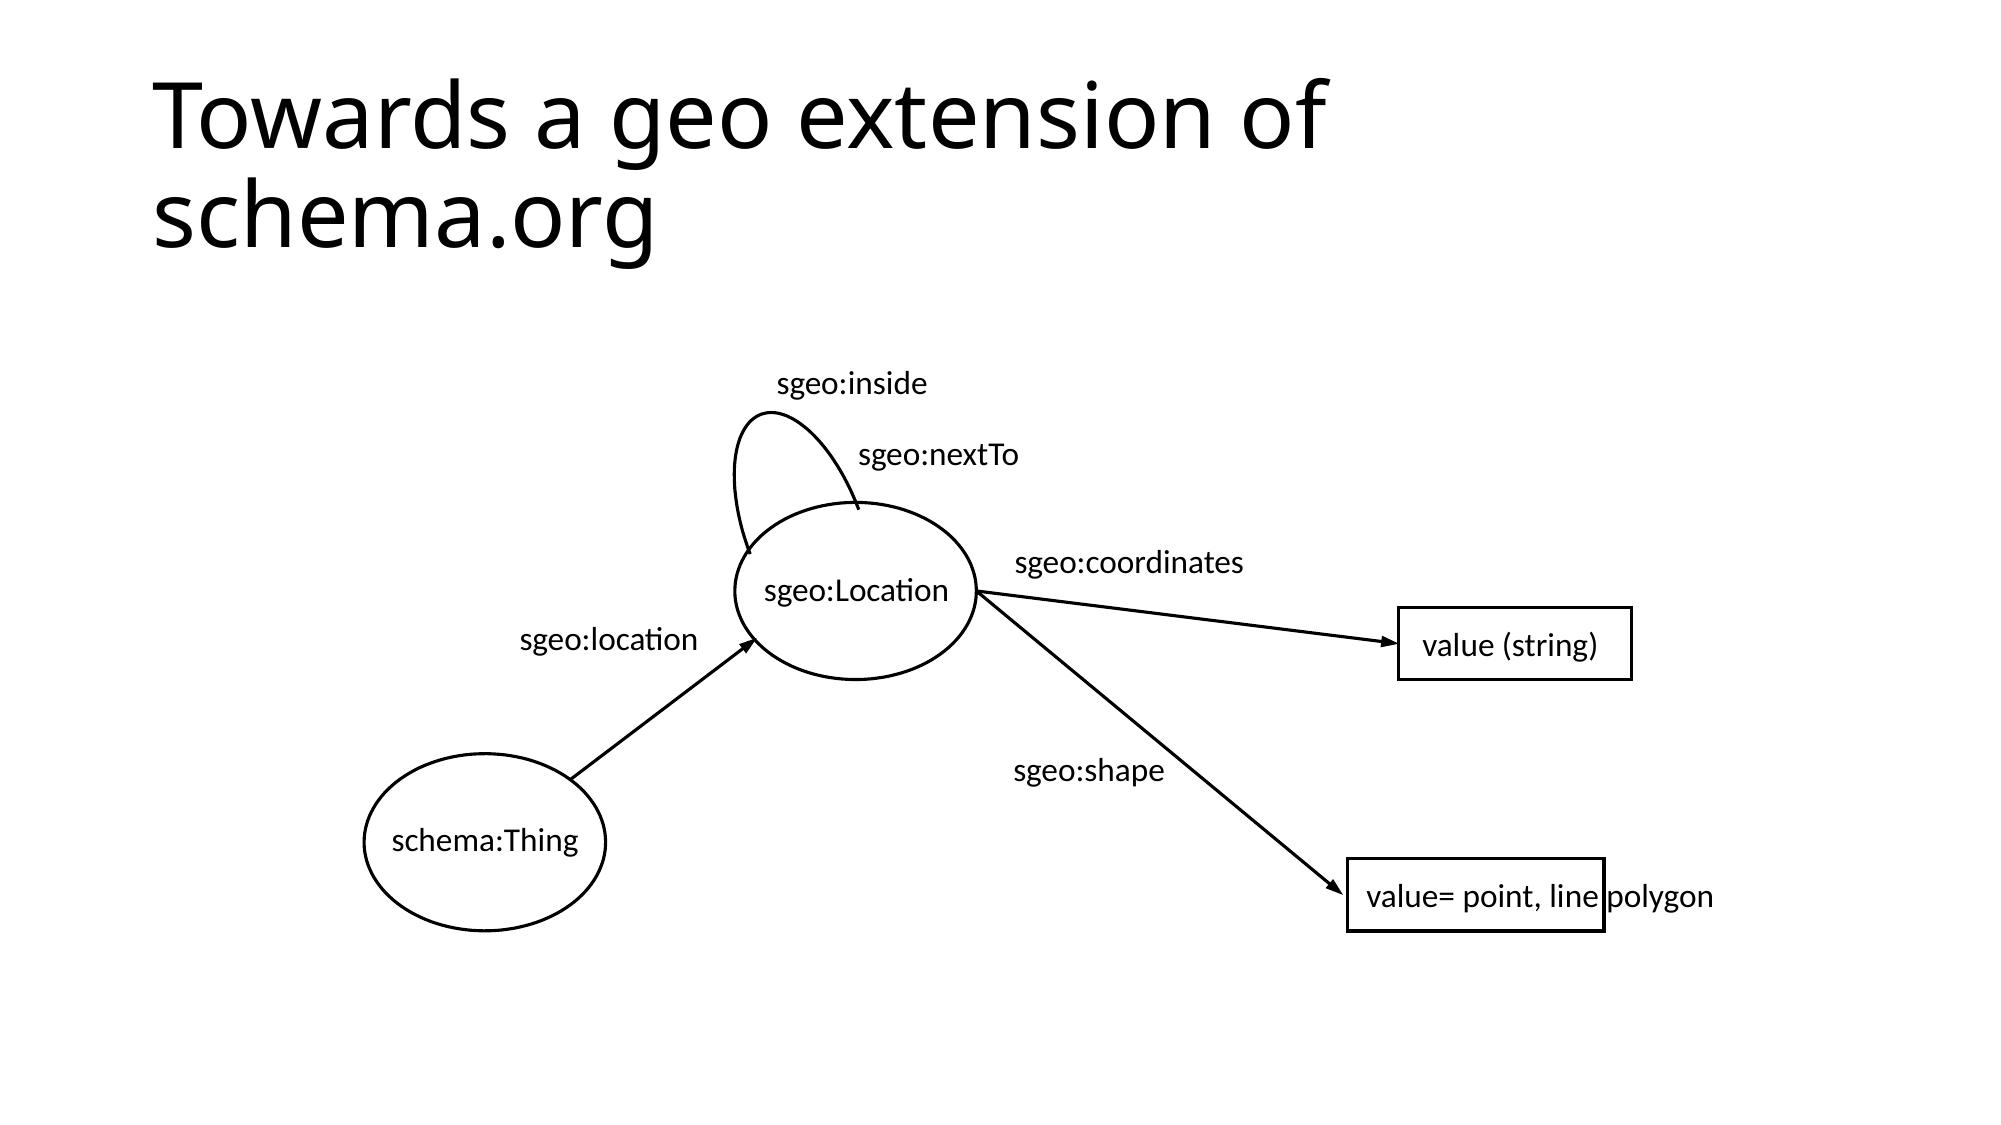

# Towards a geo extension of schema.org
sgeo:inside
sgeo:nextTo
sgeo:coordinates
sgeo:Location
sgeo:location
value (string)
sgeo:shape
schema:Thing
value= point, line polygon